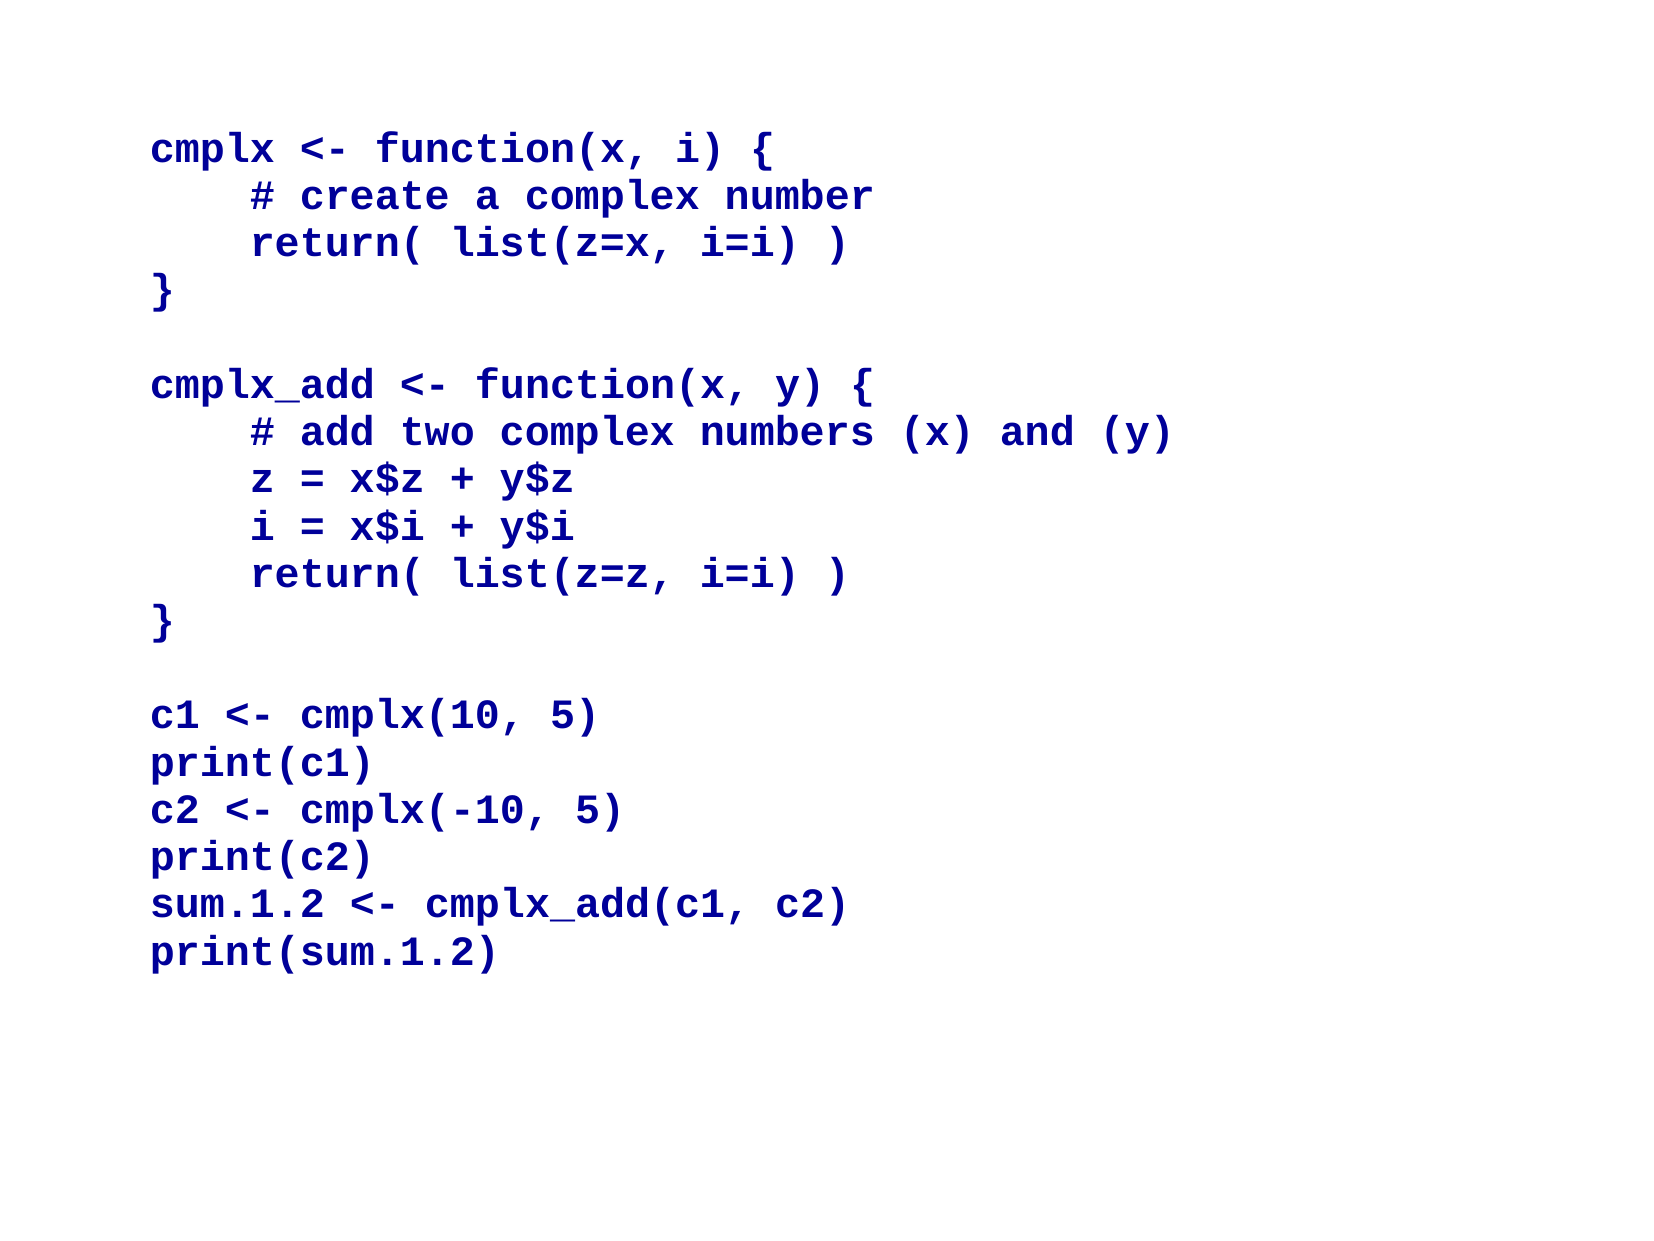

cmplx <- function(x, i) {
 # create a complex number
 return( list(z=x, i=i) )
}
cmplx_add <- function(x, y) {
 # add two complex numbers (x) and (y)
 z = x$z + y$z
 i = x$i + y$i
 return( list(z=z, i=i) )
}
c1 <- cmplx(10, 5)
print(c1)
c2 <- cmplx(-10, 5)
print(c2)
sum.1.2 <- cmplx_add(c1, c2)
print(sum.1.2)